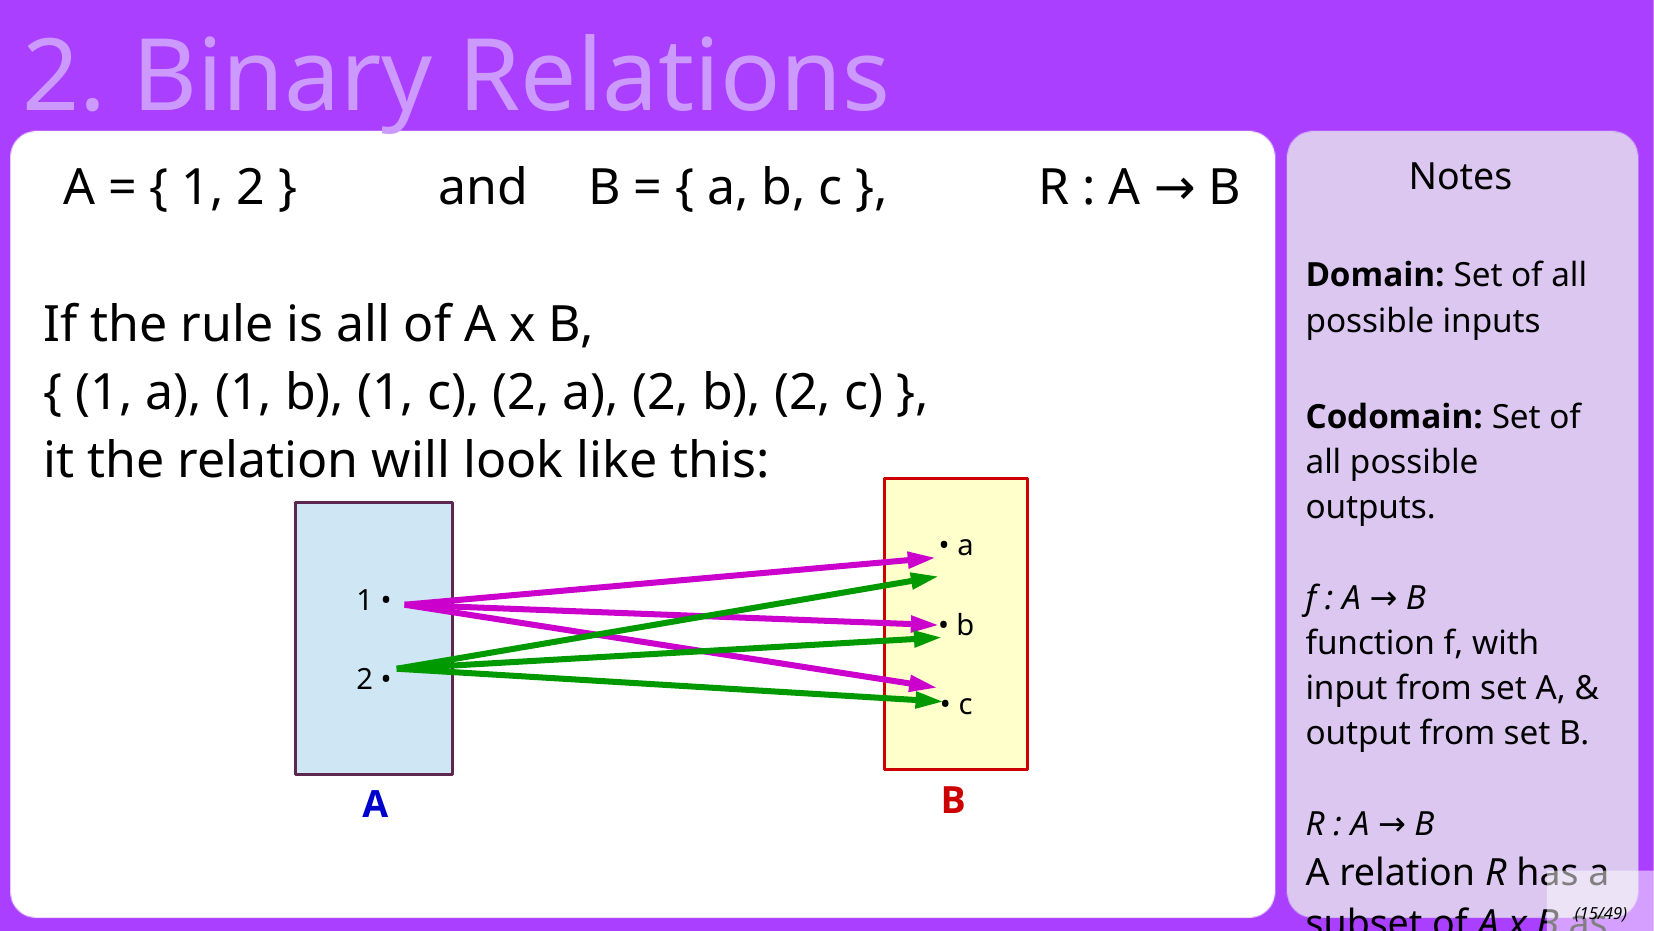

# 2. Binary Relations
Notes
Domain: Set of all possible inputs
Codomain: Set of all possible outputs.
f : A → B
function f, with
input from set A, &
output from set B.
R : A → B
A relation R has a subset of A x B as its rule.
A = { 1, 2 }		and	B = { a, b, c },		R : A → B
If the rule is all of A x B,
{ (1, a), (1, b), (1, c), (2, a), (2, b), (2, c) },
it the relation will look like this:
• a
• b
• c
1 •
2 •
B
A